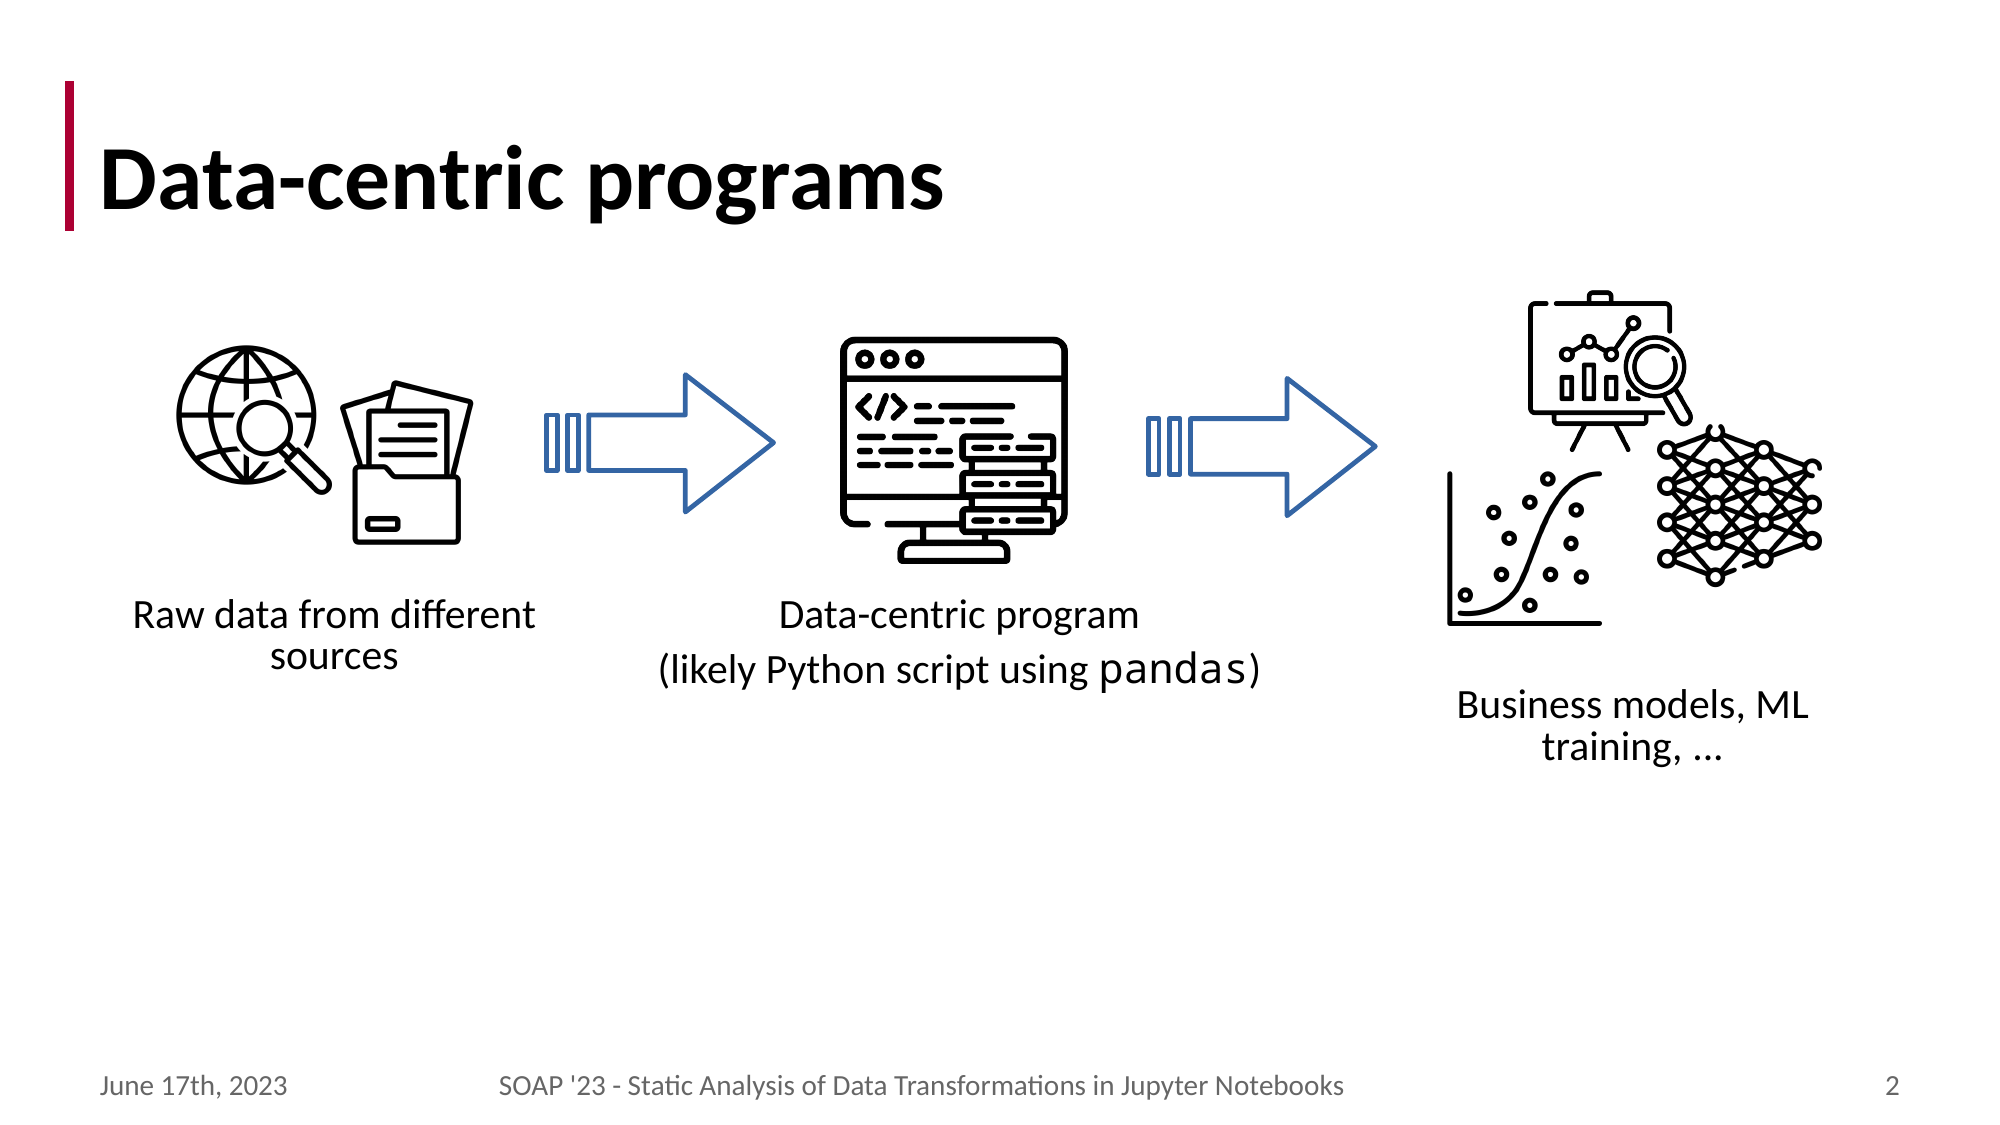

# Data-centric programs
Raw data from different sources
Data-centric program
(likely Python script using pandas)
Business models, ML training, ...
June 17th, 2023
SOAP '23 - Static Analysis of Data Transformations in Jupyter Notebooks
2